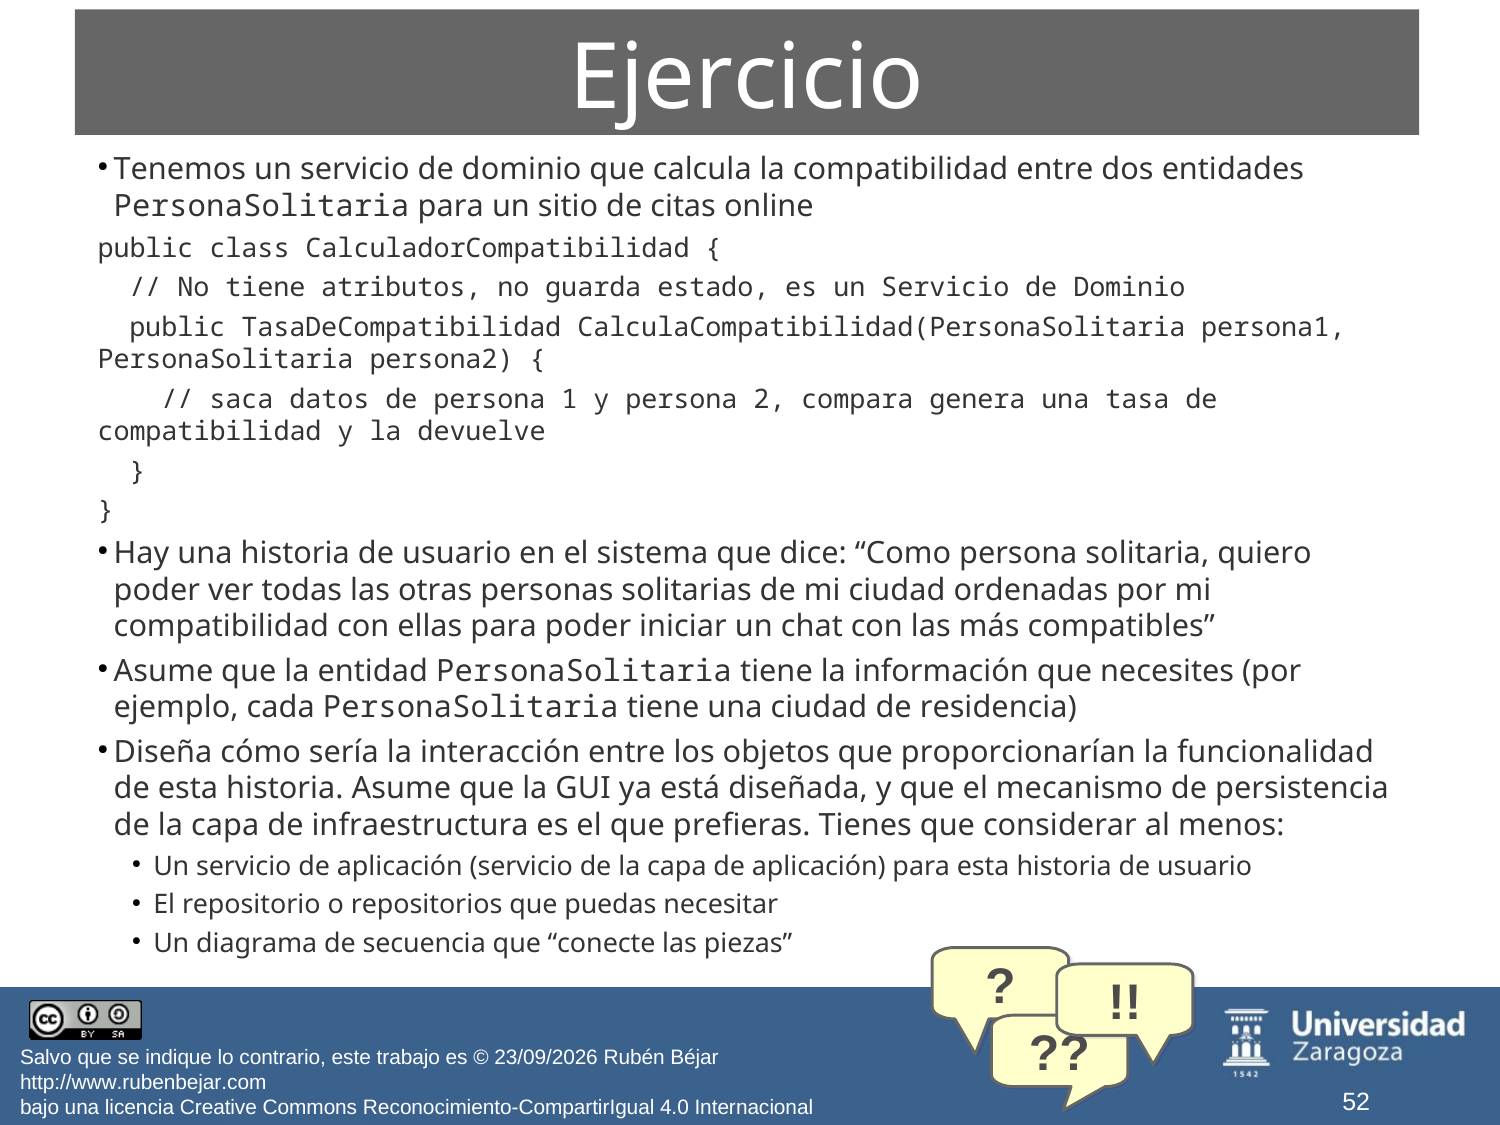

# Ejercicio
Tenemos un servicio de dominio que calcula la compatibilidad entre dos entidades PersonaSolitaria para un sitio de citas online
public class CalculadorCompatibilidad {
 // No tiene atributos, no guarda estado, es un Servicio de Dominio
 public TasaDeCompatibilidad CalculaCompatibilidad(PersonaSolitaria persona1, PersonaSolitaria persona2) {
 // saca datos de persona 1 y persona 2, compara genera una tasa de compatibilidad y la devuelve
 }
}
Hay una historia de usuario en el sistema que dice: “Como persona solitaria, quiero poder ver todas las otras personas solitarias de mi ciudad ordenadas por mi compatibilidad con ellas para poder iniciar un chat con las más compatibles”
Asume que la entidad PersonaSolitaria tiene la información que necesites (por ejemplo, cada PersonaSolitaria tiene una ciudad de residencia)
Diseña cómo sería la interacción entre los objetos que proporcionarían la funcionalidad de esta historia. Asume que la GUI ya está diseñada, y que el mecanismo de persistencia de la capa de infraestructura es el que prefieras. Tienes que considerar al menos:
Un servicio de aplicación (servicio de la capa de aplicación) para esta historia de usuario
El repositorio o repositorios que puedas necesitar
Un diagrama de secuencia que “conecte las piezas”
?
!!
??